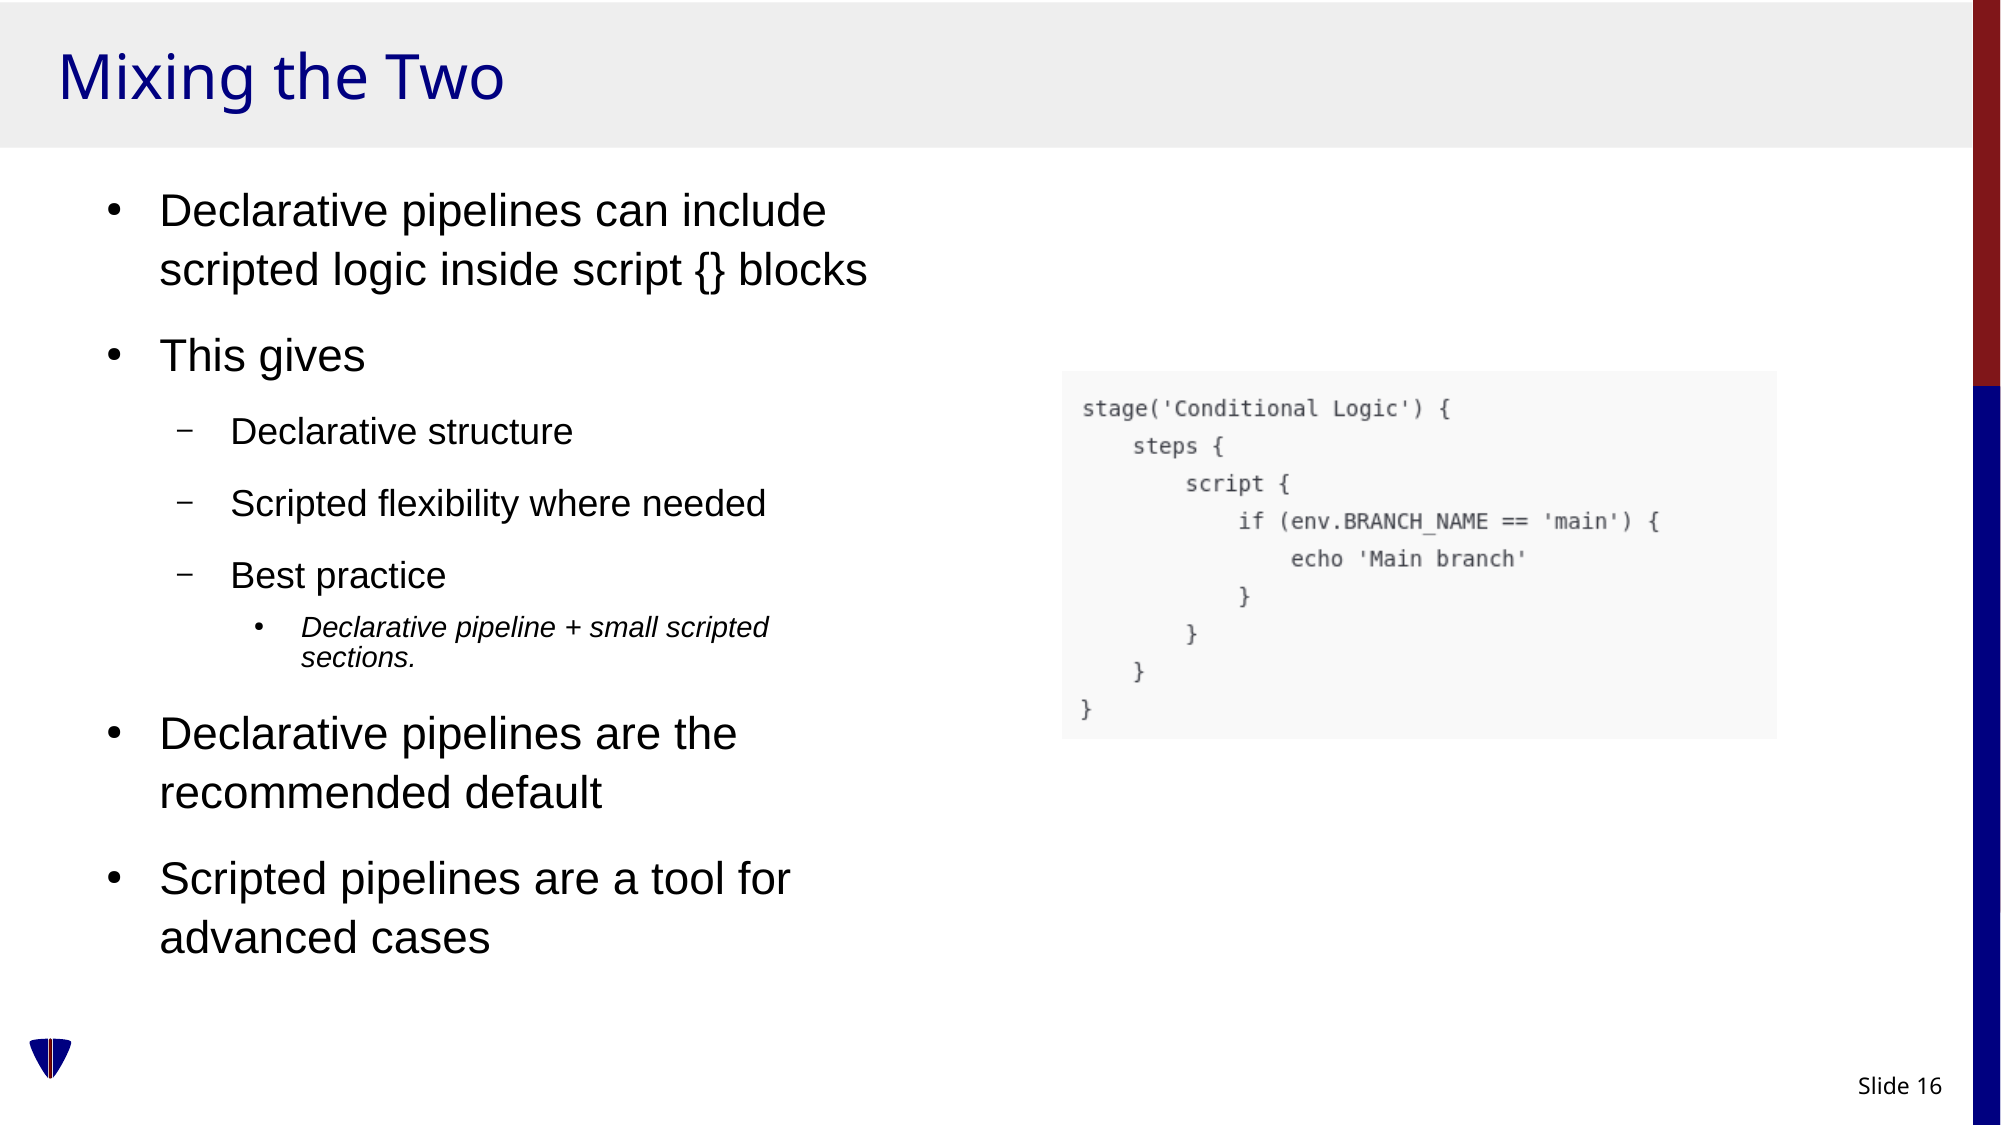

# Mixing the Two
Declarative pipelines can include scripted logic inside script {} blocks
This gives
Declarative structure
Scripted flexibility where needed
Best practice
Declarative pipeline + small scripted sections.
Declarative pipelines are the recommended default
Scripted pipelines are a tool for advanced cases